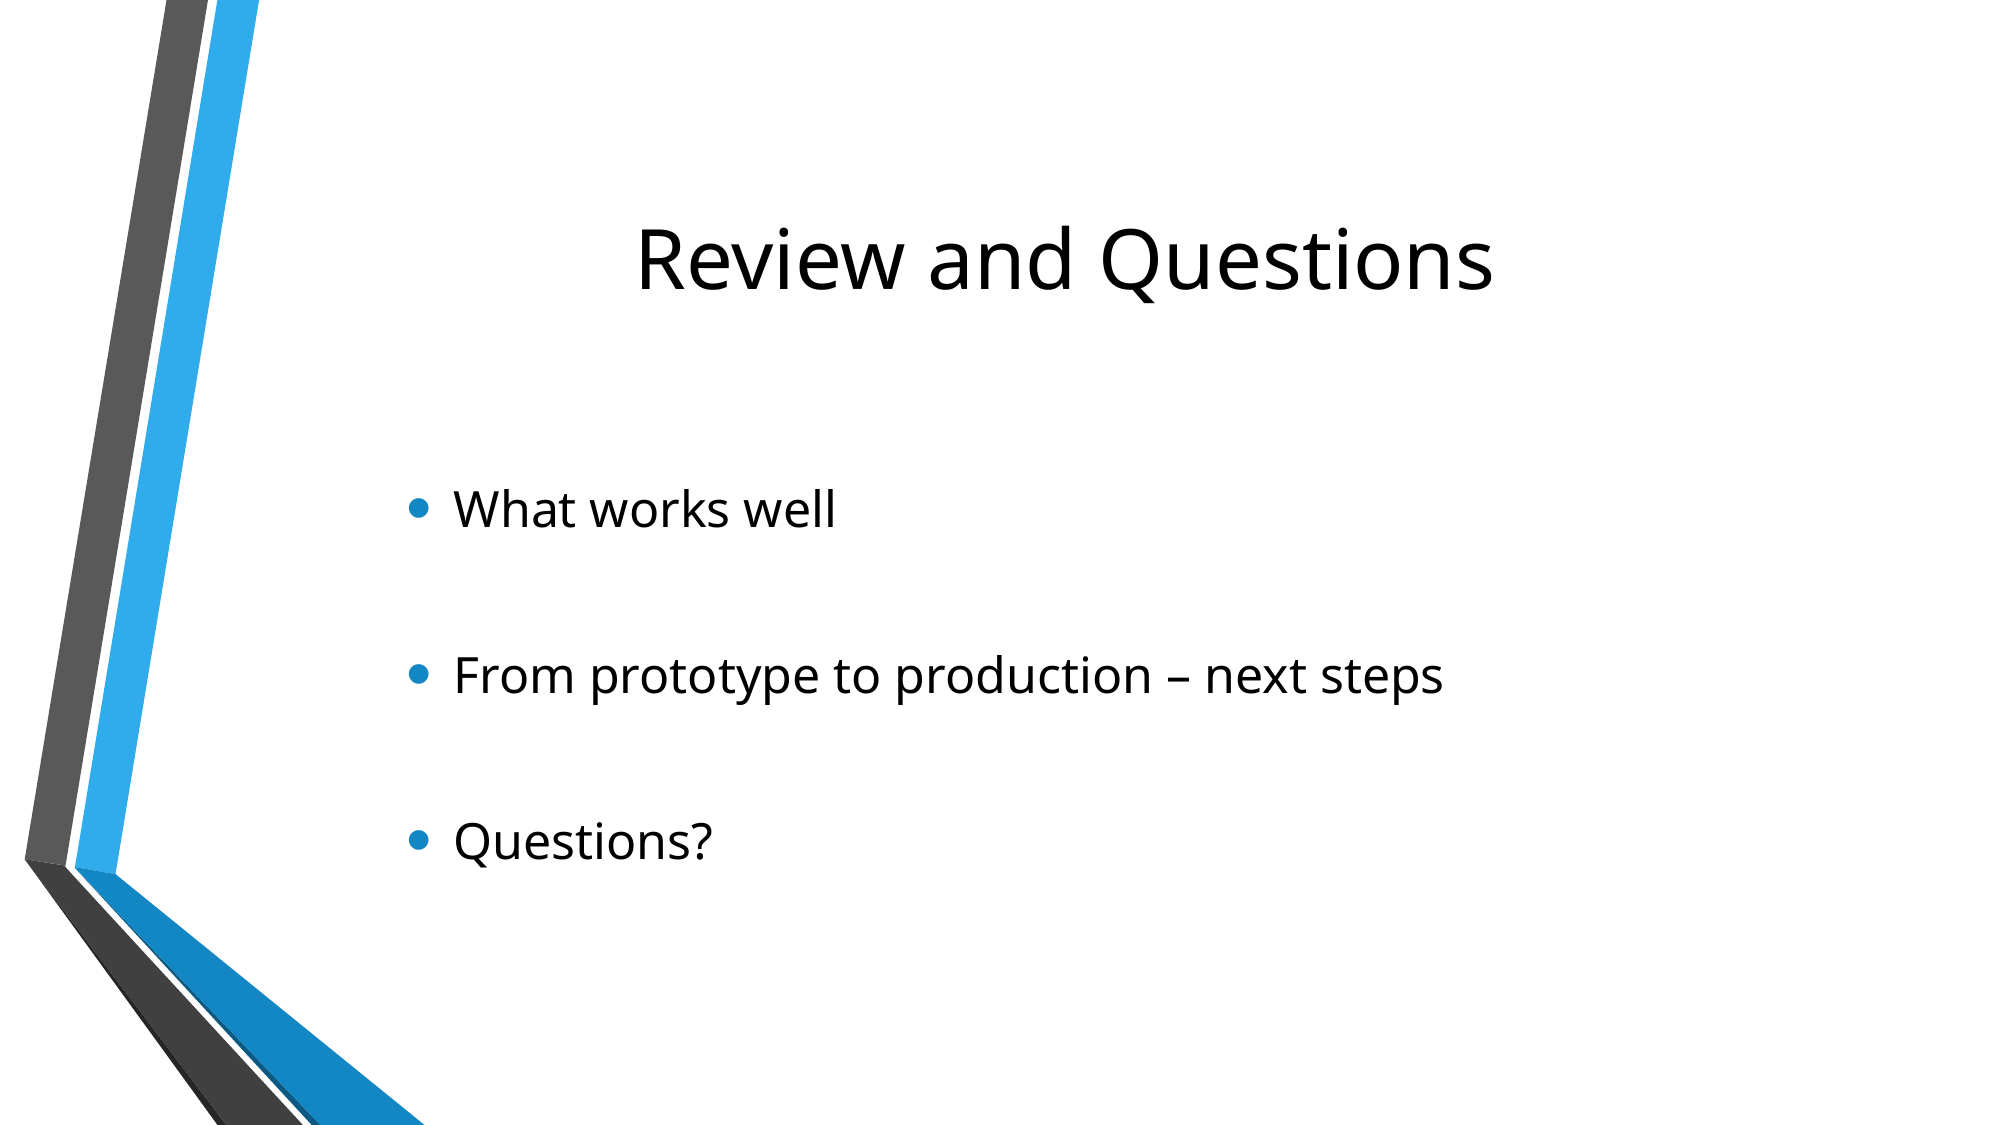

# Review and Questions
What works well
From prototype to production – next steps
Questions?